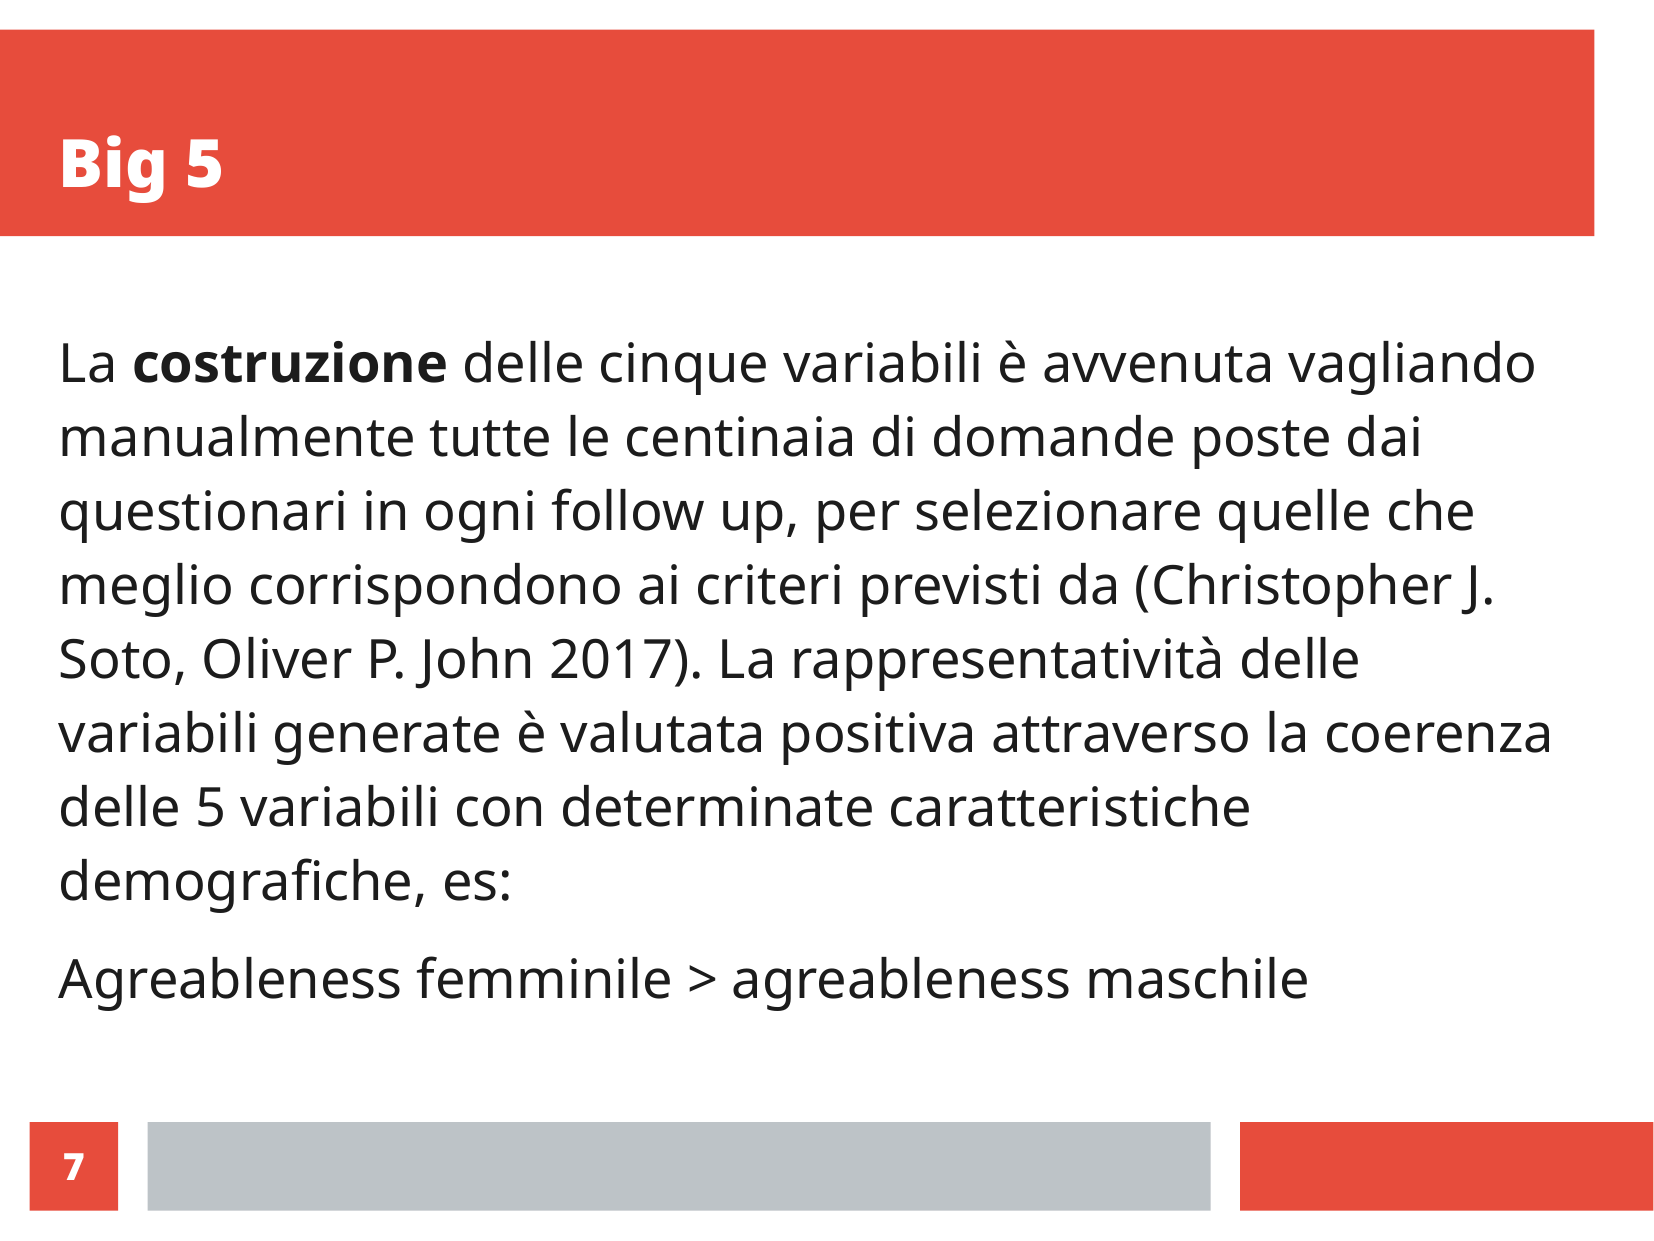

# Big 5
La costruzione delle cinque variabili è avvenuta vagliando manualmente tutte le centinaia di domande poste dai questionari in ogni follow up, per selezionare quelle che meglio corrispondono ai criteri previsti da (Christopher J. Soto, Oliver P. John 2017). La rappresentatività delle variabili generate è valutata positiva attraverso la coerenza delle 5 variabili con determinate caratteristiche demografiche, es:
Agreableness femminile > agreableness maschile
7